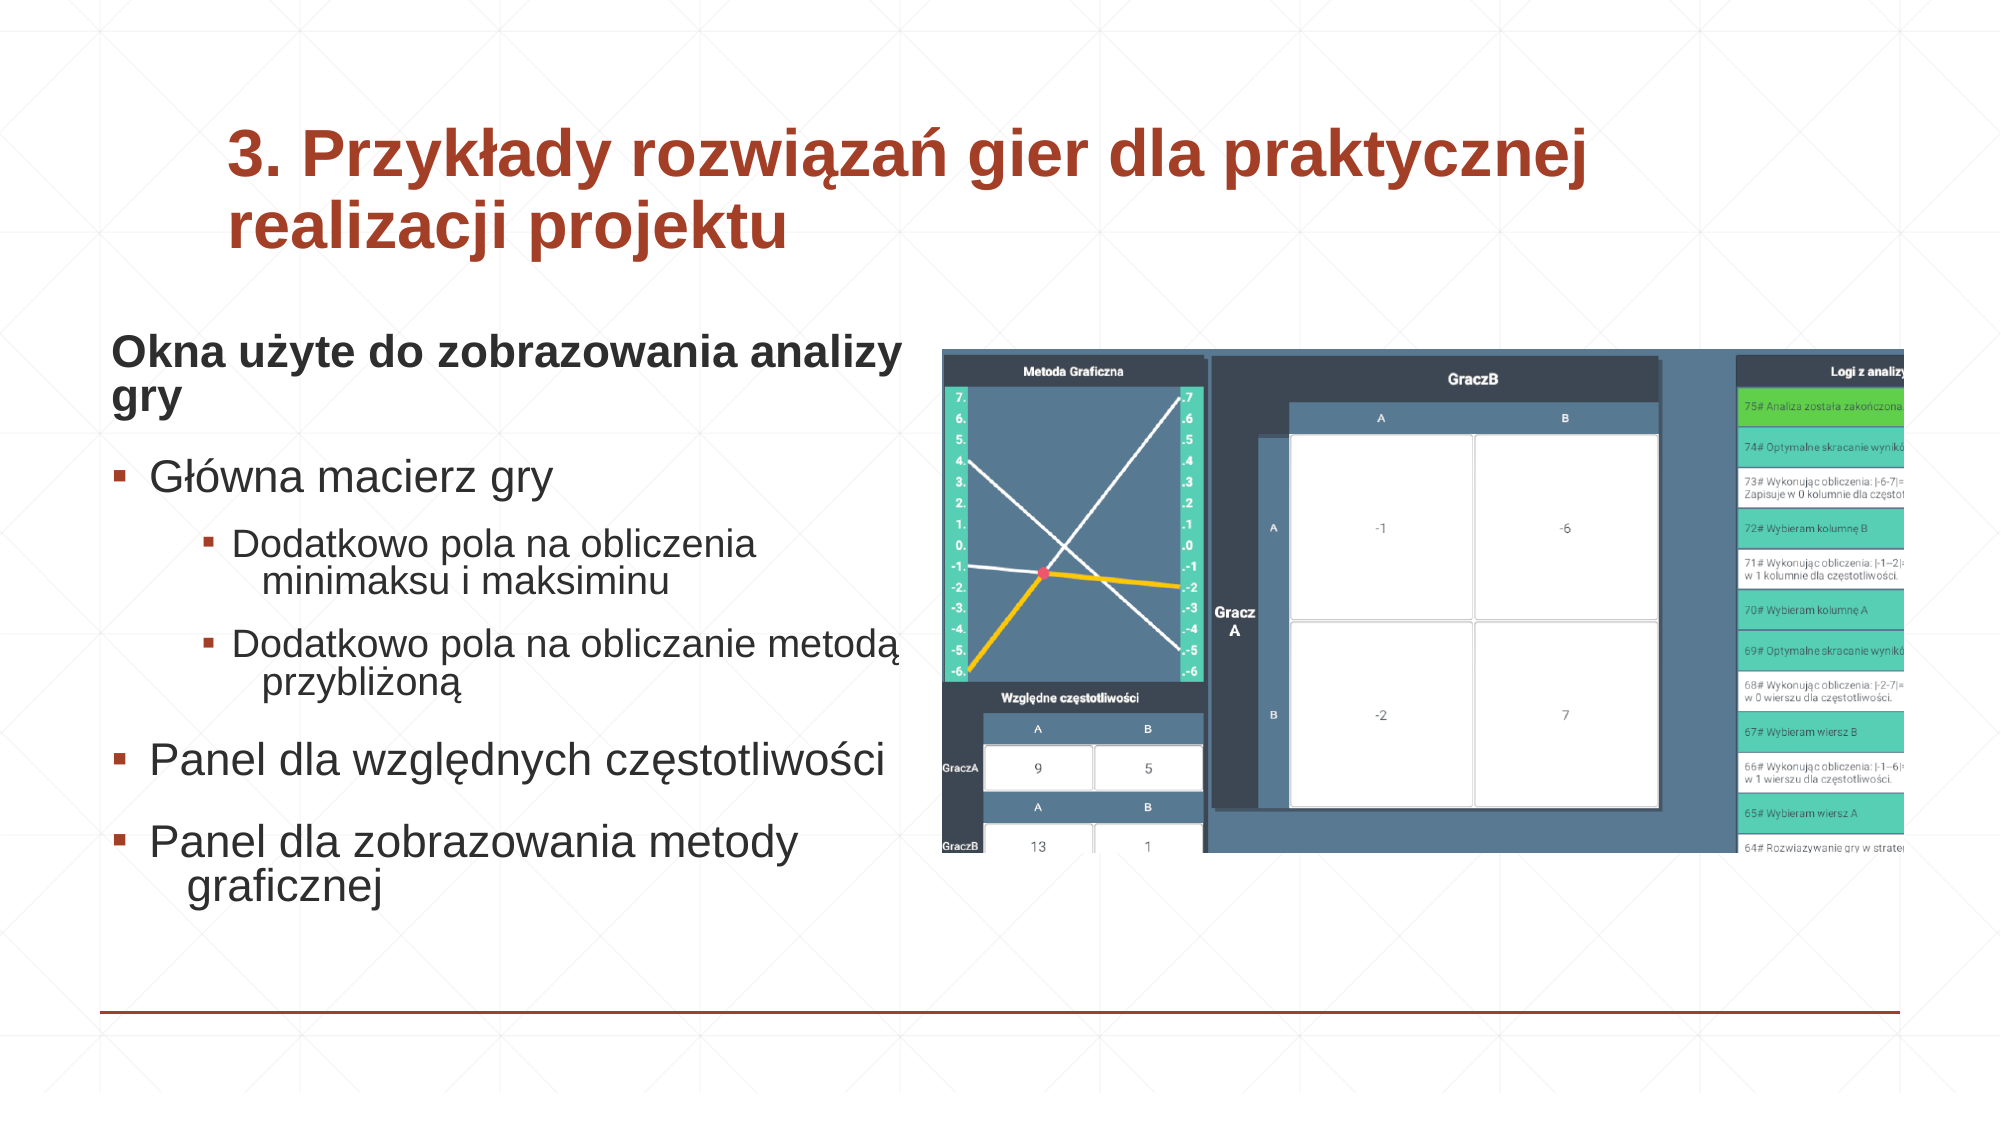

# 3. Przykłady rozwiązań gier dla praktycznej realizacji projektu
Okna użyte do zobrazowania analizy gry
Główna macierz gry
Dodatkowo pola na obliczenia minimaksu i maksiminu
Dodatkowo pola na obliczanie metodą przybliżoną
Panel dla względnych częstotliwości
Panel dla zobrazowania metody graficznej